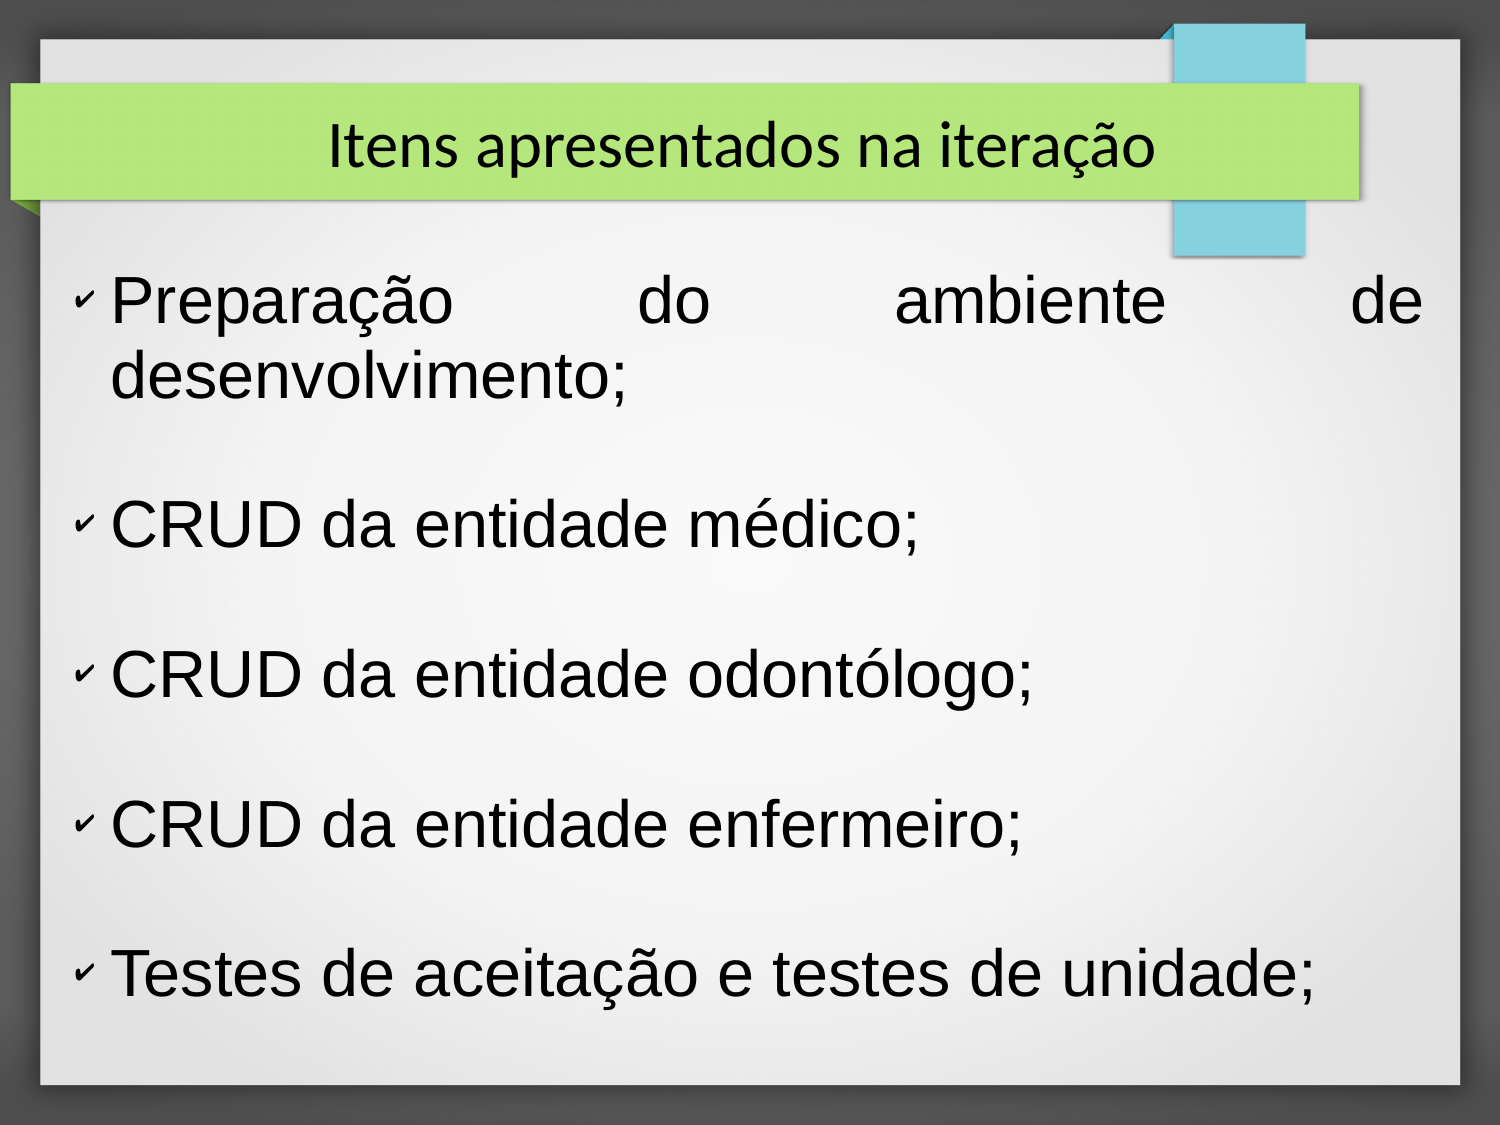

Itens apresentados na iteração
# Preparação do ambiente de desenvolvimento;
CRUD da entidade médico;
CRUD da entidade odontólogo;
CRUD da entidade enfermeiro;
Testes de aceitação e testes de unidade;